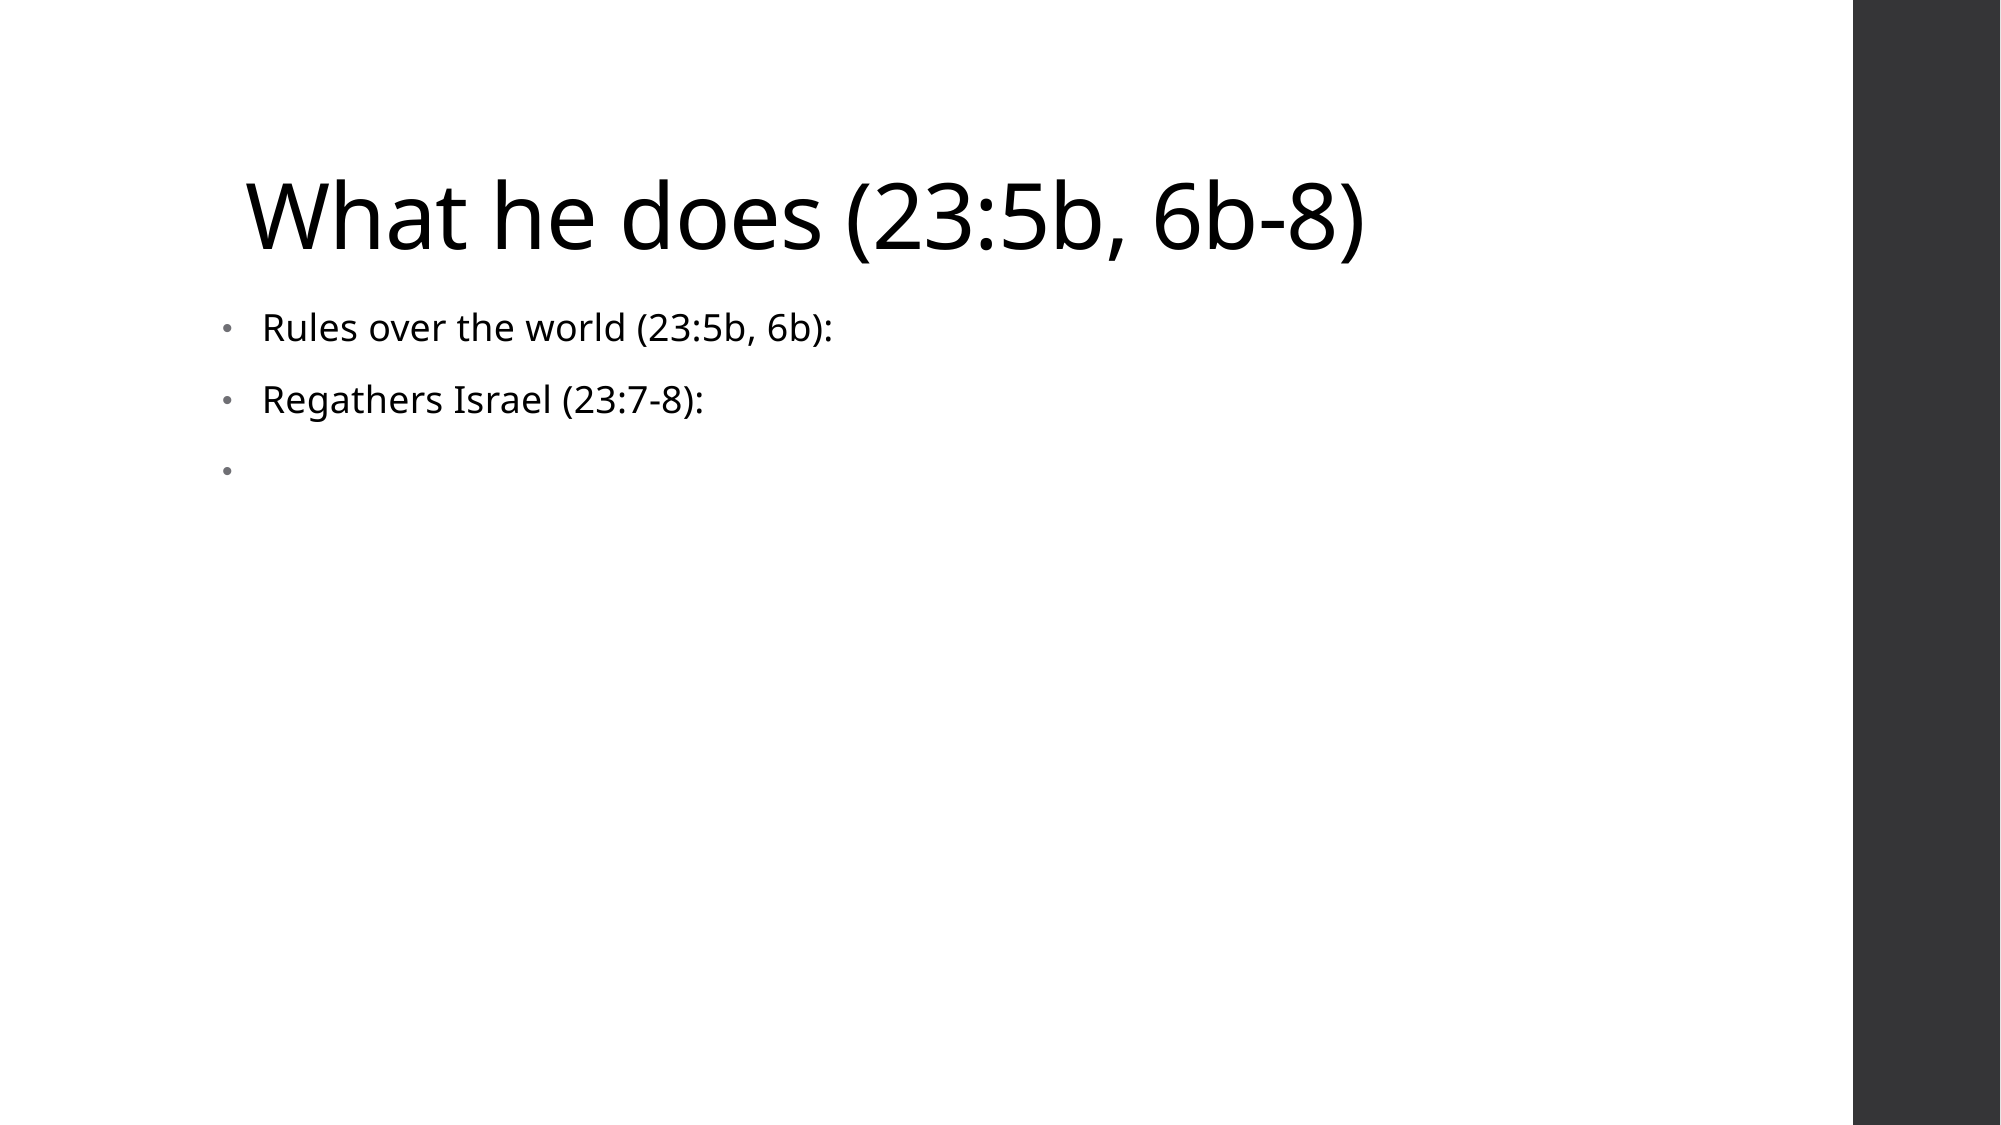

# What he does (23:5b, 6b-8)
 Rules over the world (23:5b, 6b):
 Regathers Israel (23:7-8):